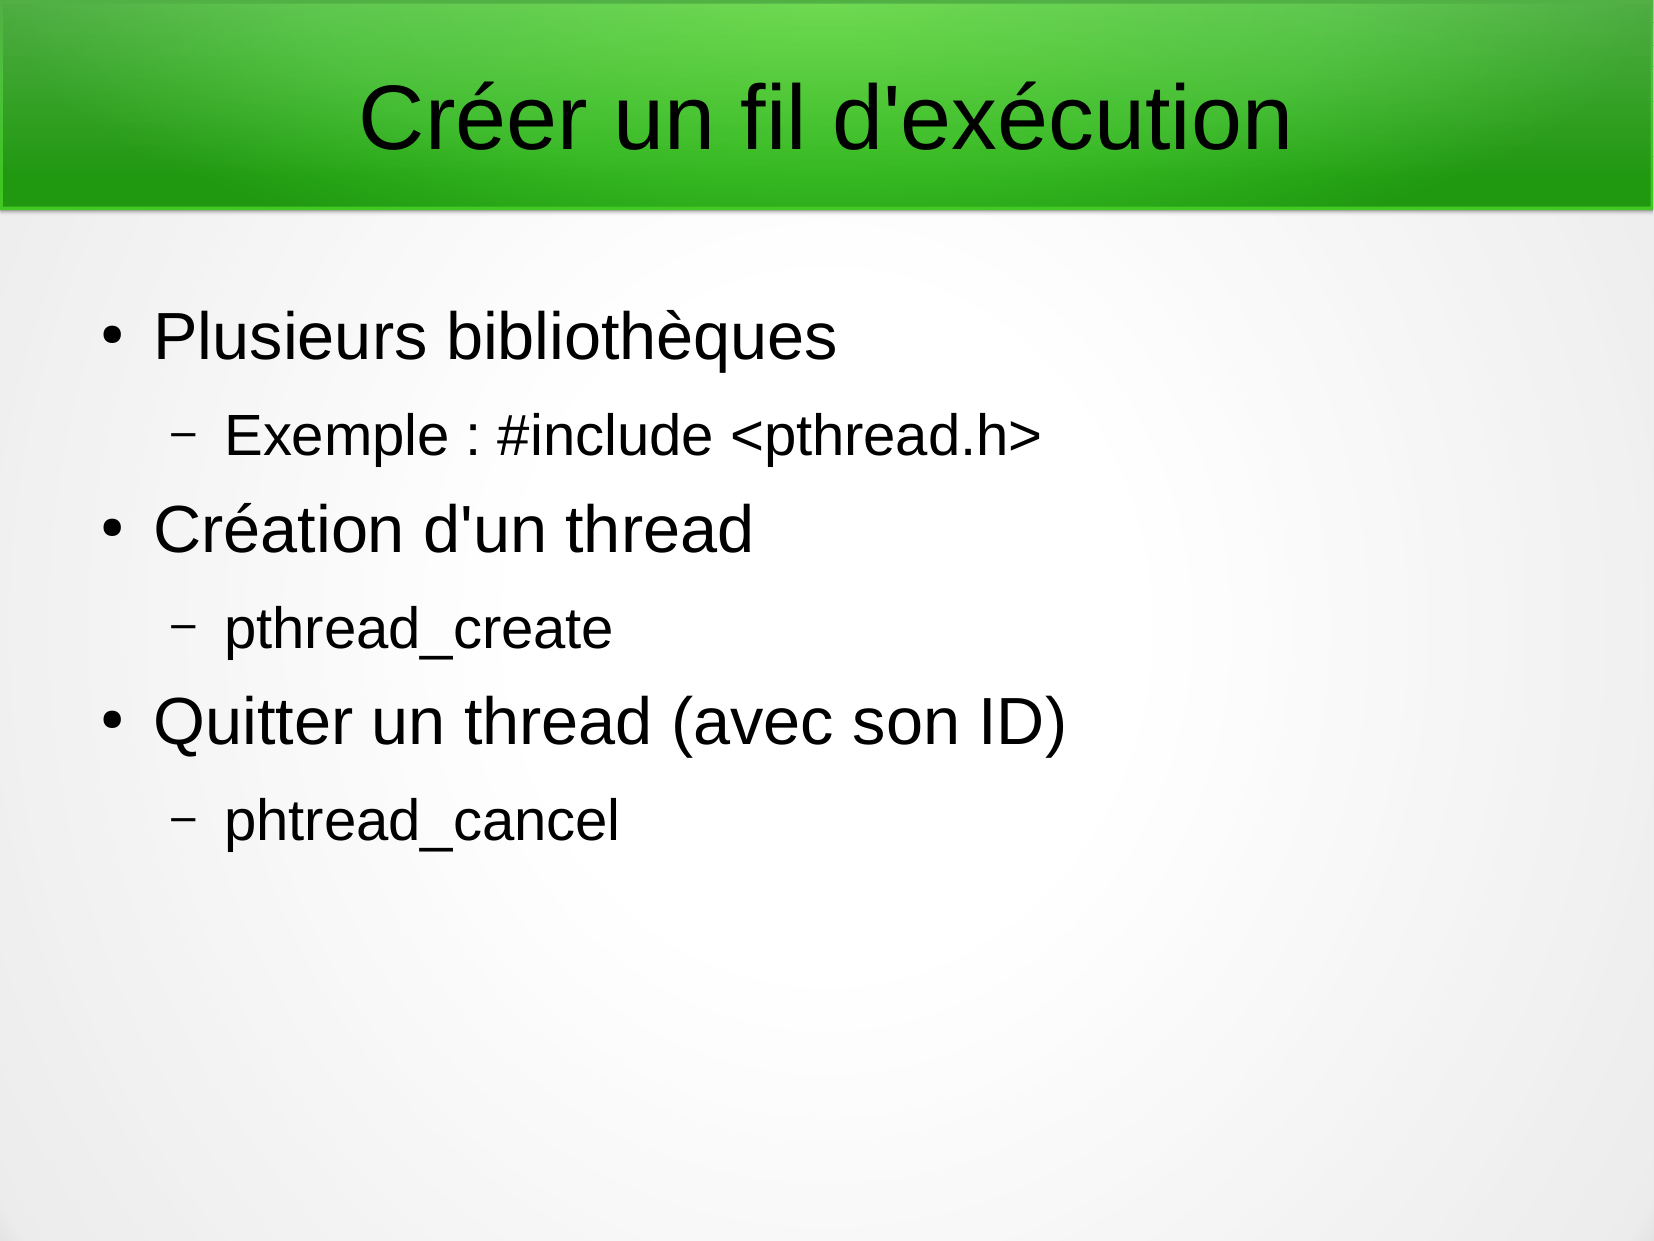

# Créer un fil d'exécution
Plusieurs bibliothèques
Exemple : #include <pthread.h>
Création d'un thread
pthread_create
Quitter un thread (avec son ID)
phtread_cancel